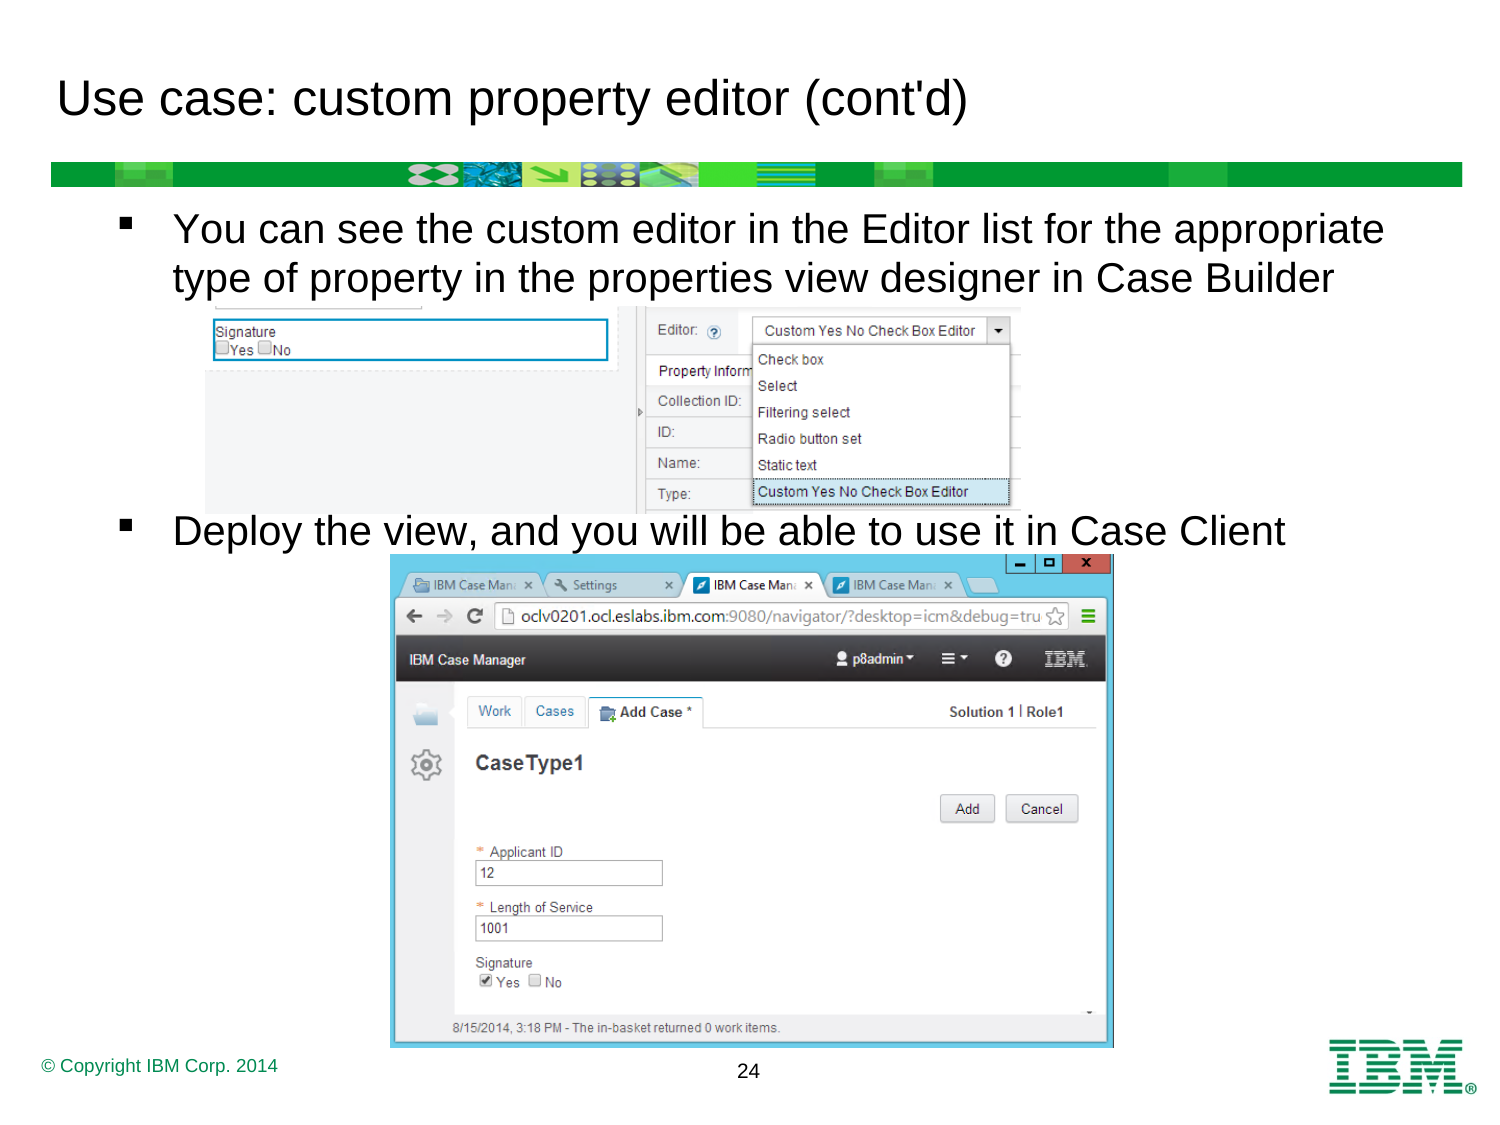

# Use case: custom property editor (cont'd)
You can see the custom editor in the Editor list for the appropriate type of property in the properties view designer in Case Builder
Deploy the view, and you will be able to use it in Case Client
24